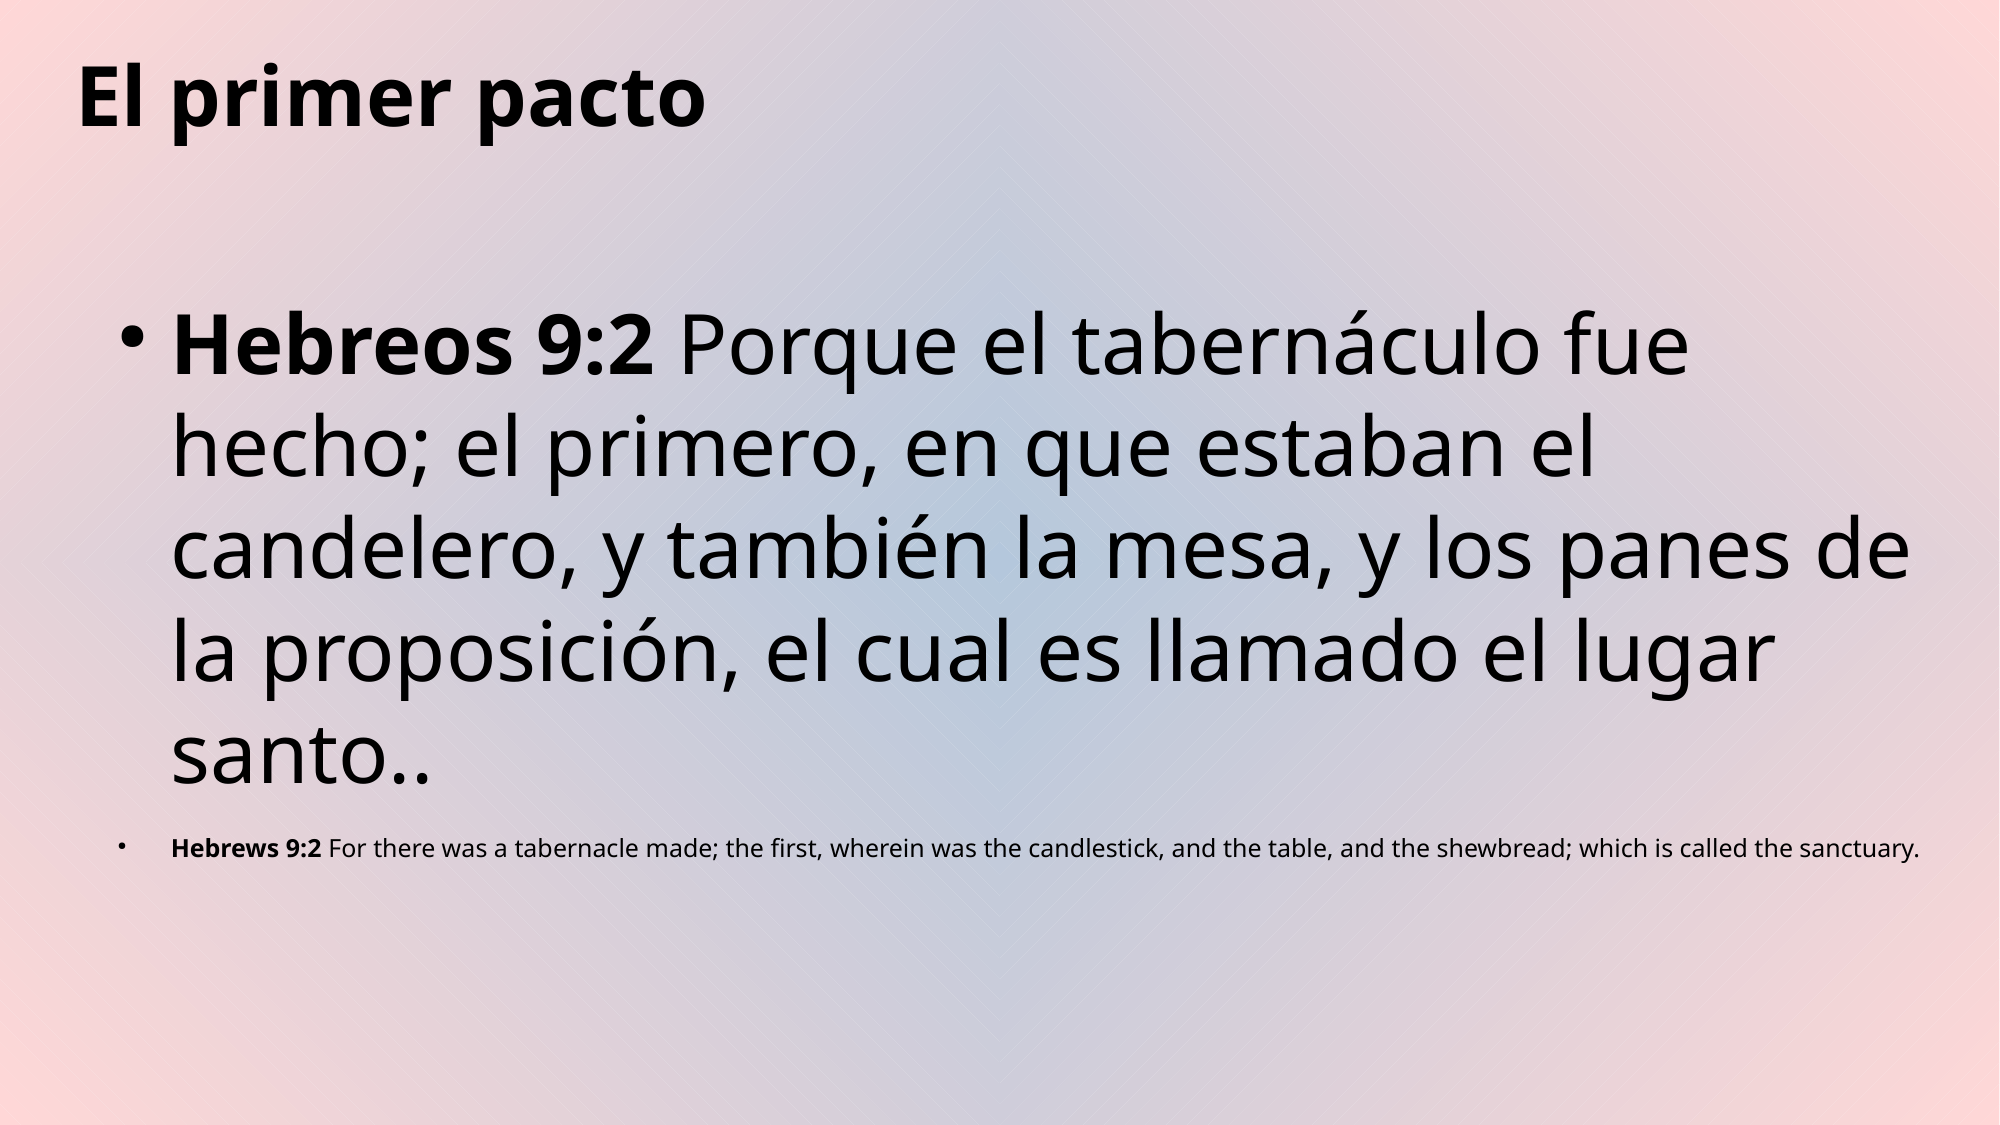

# El primer pacto
Hebreos 9:2 Porque el tabernáculo fue hecho; el primero, en que estaban el candelero, y también la mesa, y los panes de la proposición, el cual es llamado el lugar santo..
Hebrews 9:2 For there was a tabernacle made; the first, wherein was the candlestick, and the table, and the shewbread; which is called the sanctuary.